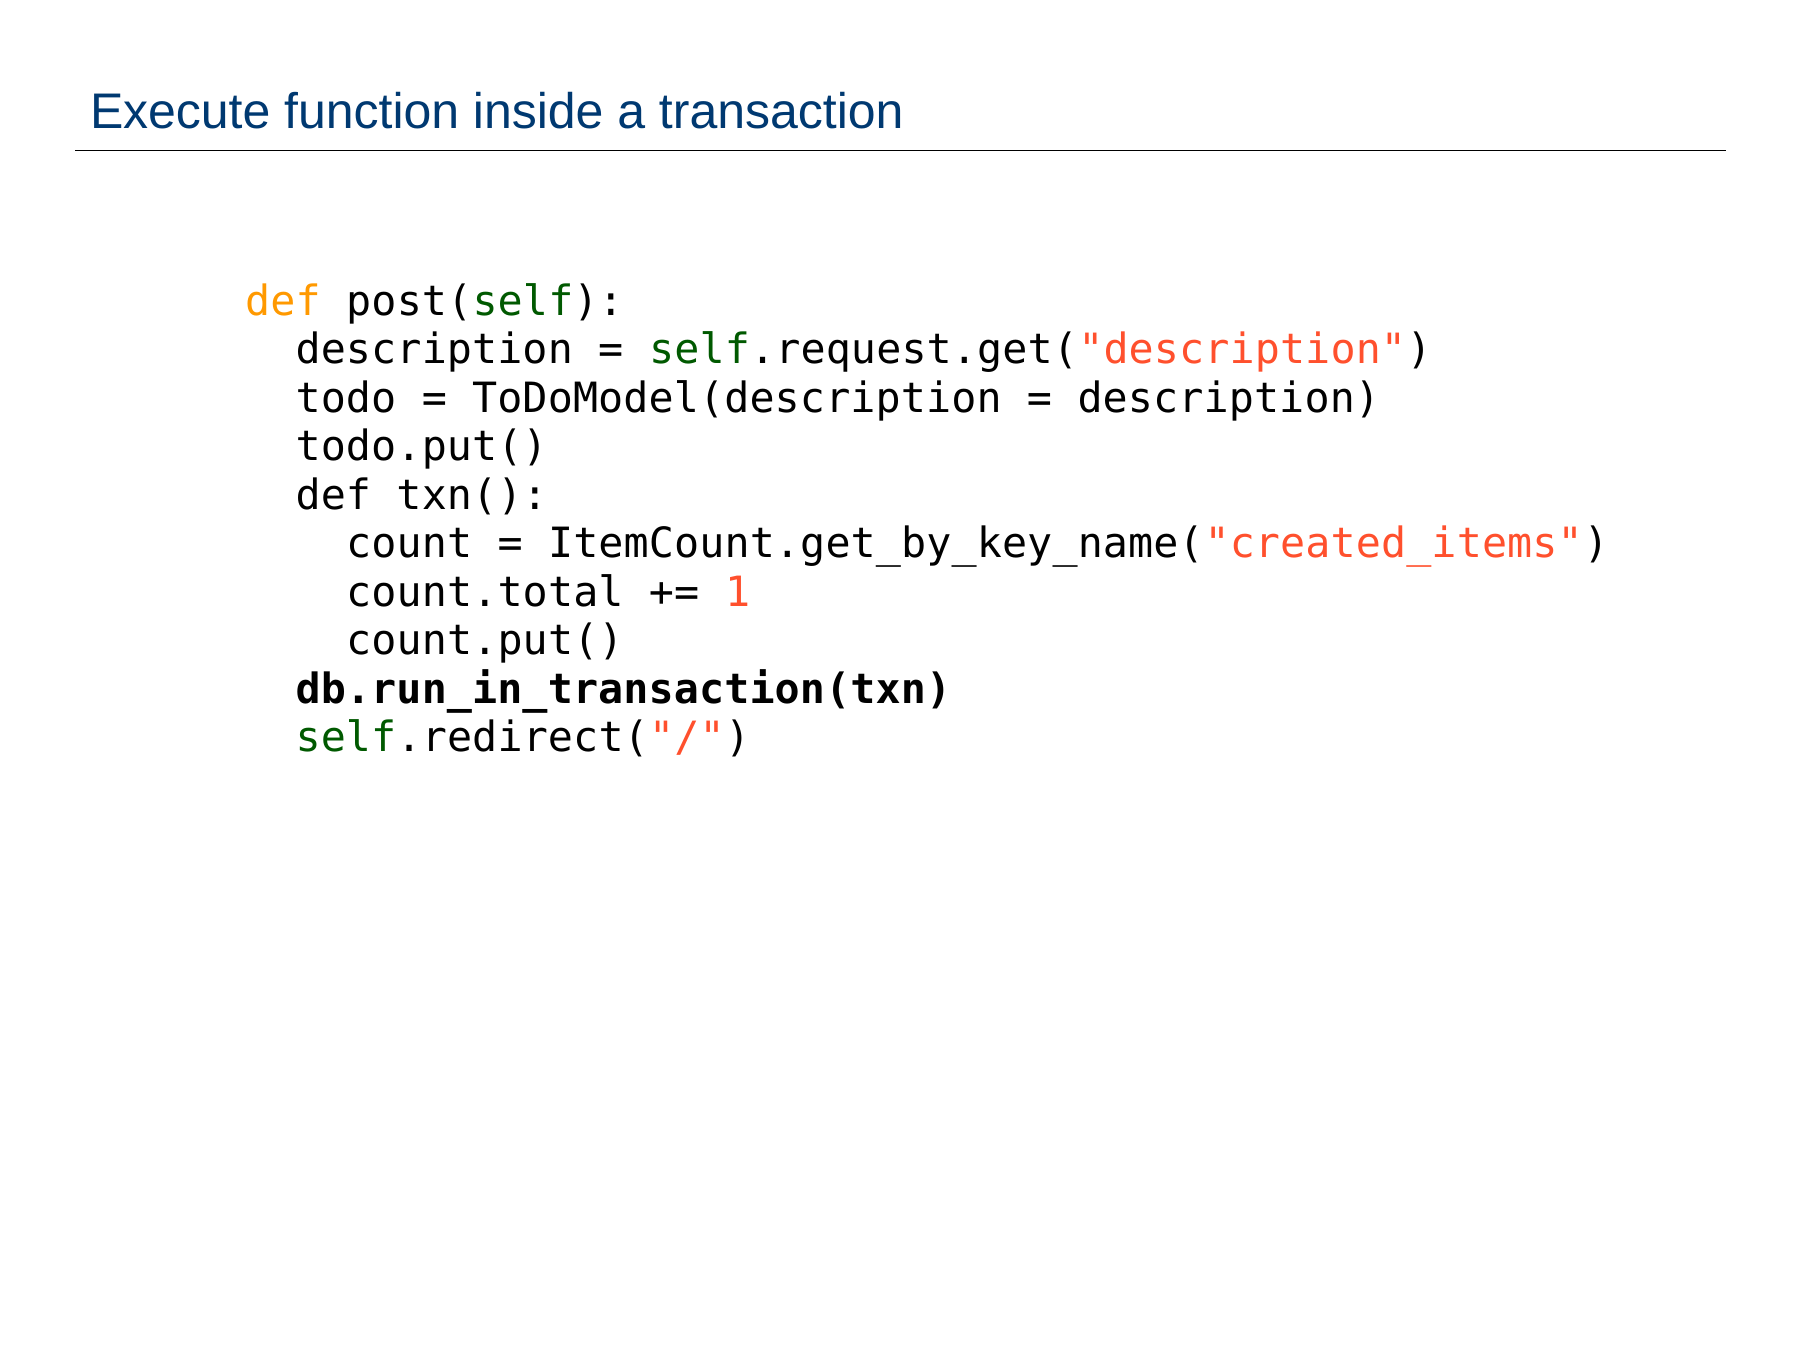

# Execute function inside a transaction
 def post(self):
 description = self.request.get("description")
 todo = ToDoModel(description = description)
 todo.put()
 def txn():
 count = ItemCount.get_by_key_name("created_items")
 count.total += 1
 count.put()
 db.run_in_transaction(txn)
 self.redirect("/")